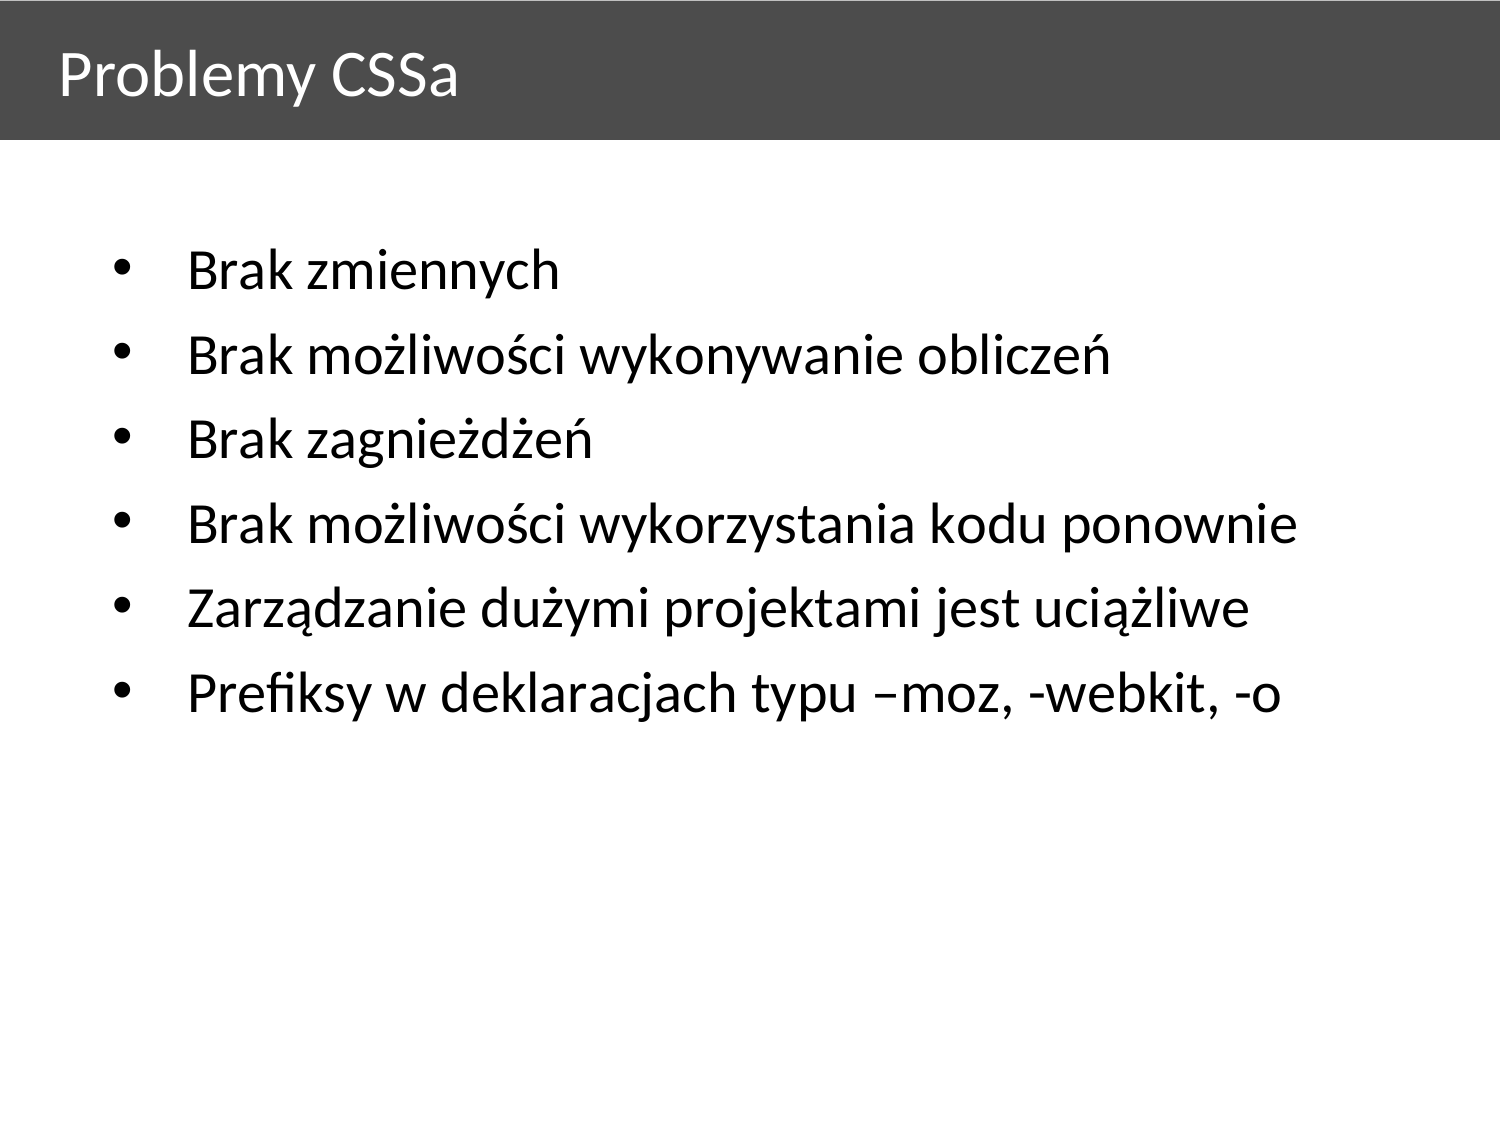

Problemy CSSa
# Brak zmiennych
Brak możliwości wykonywanie obliczeń
Brak zagnieżdżeń
Brak możliwości wykorzystania kodu ponownie
Zarządzanie dużymi projektami jest uciążliwe
Prefiksy w deklaracjach typu –moz, -webkit, -o